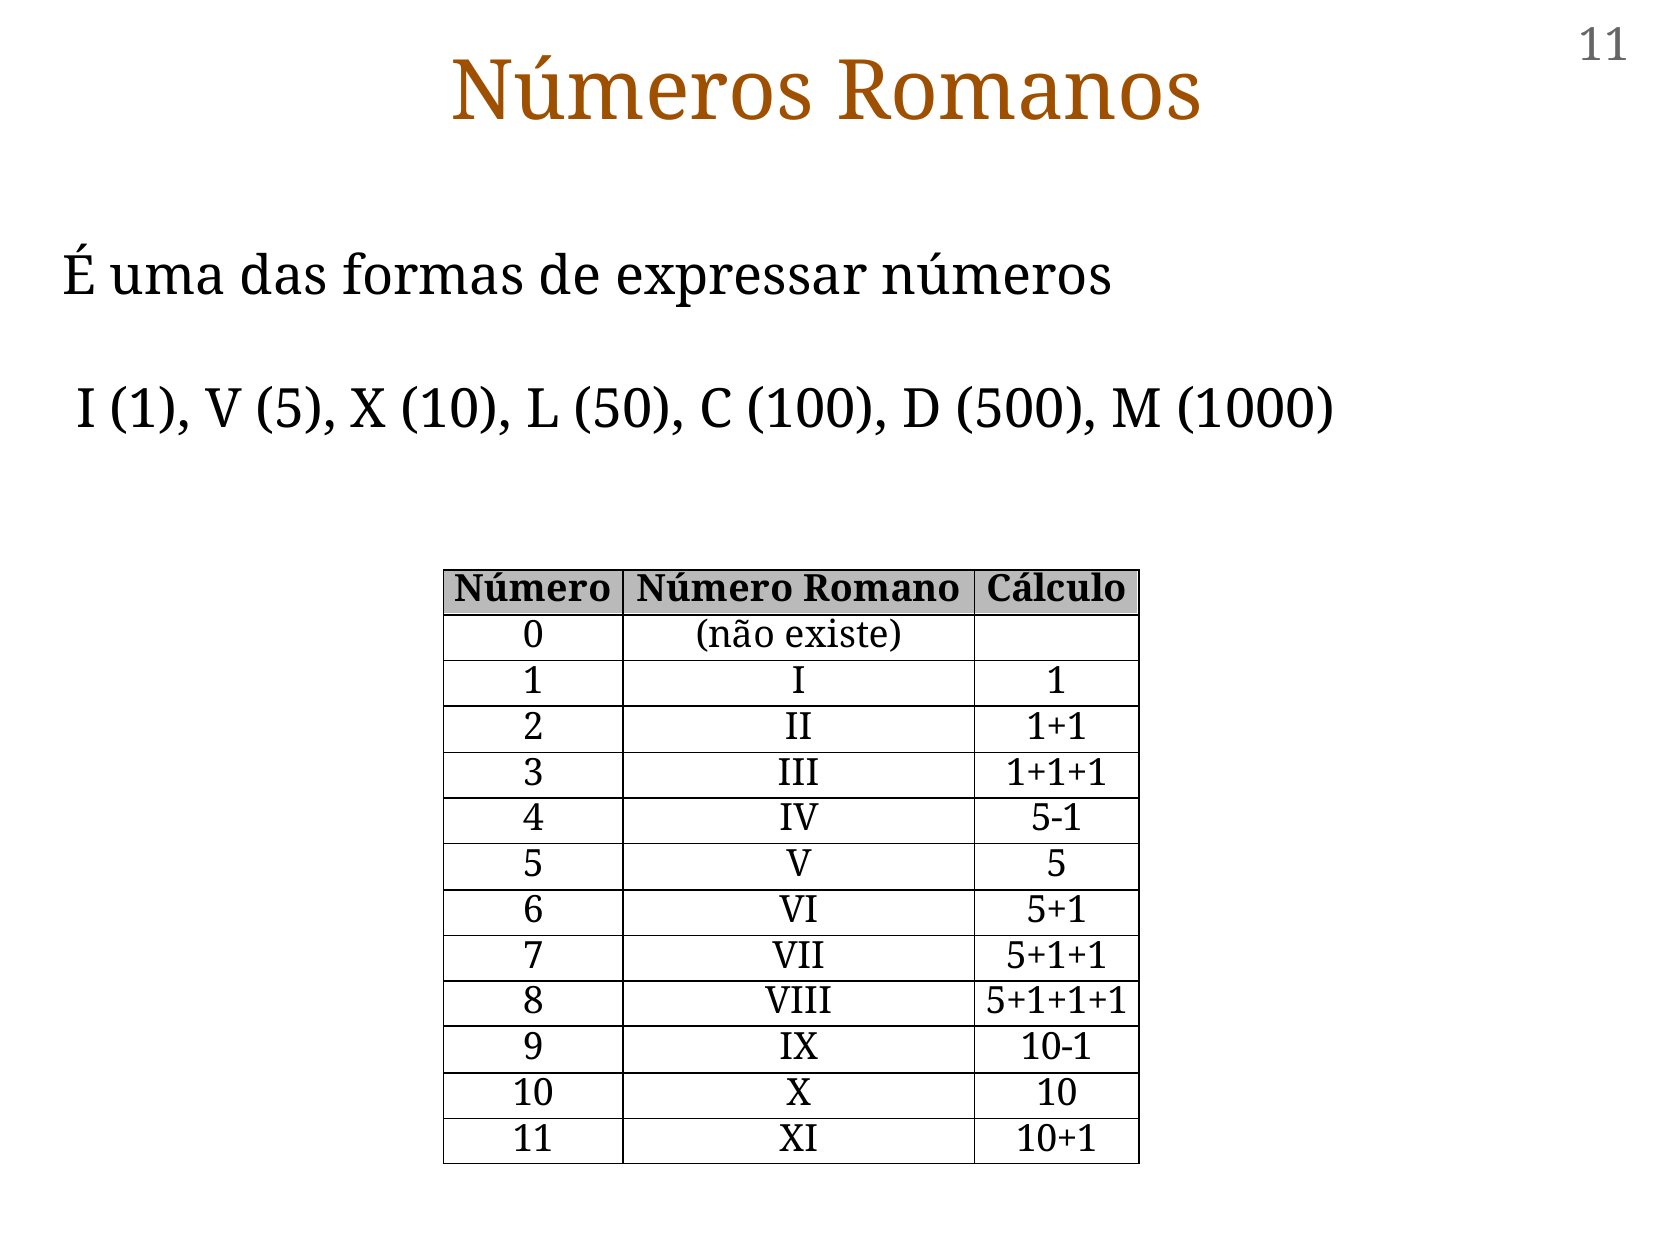

11
# Números Romanos
É uma das formas de expressar números
 I (1), V (5), X (10), L (50), C (100), D (500), M (1000)